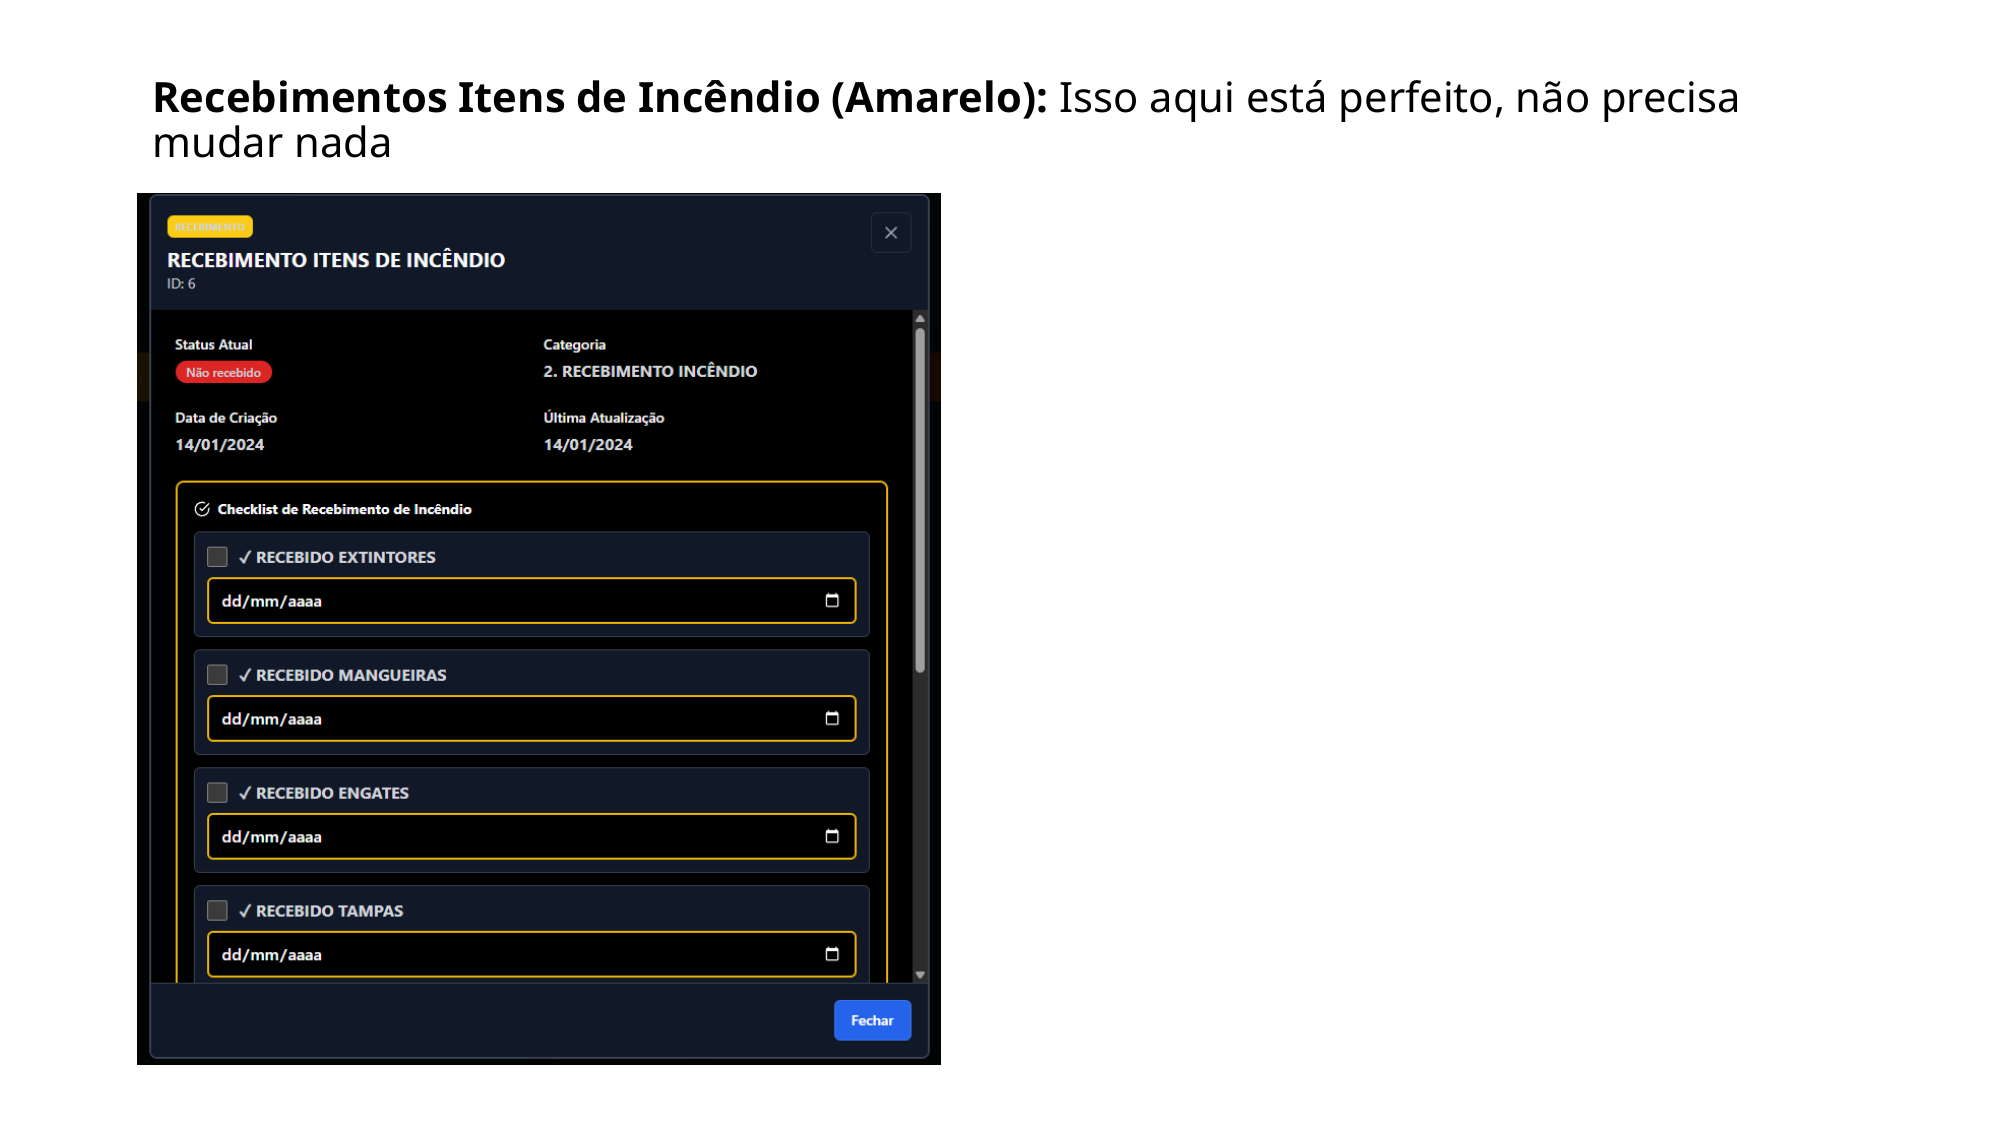

# Recebimentos Itens de Incêndio (Amarelo): Isso aqui está perfeito, não precisa mudar nada